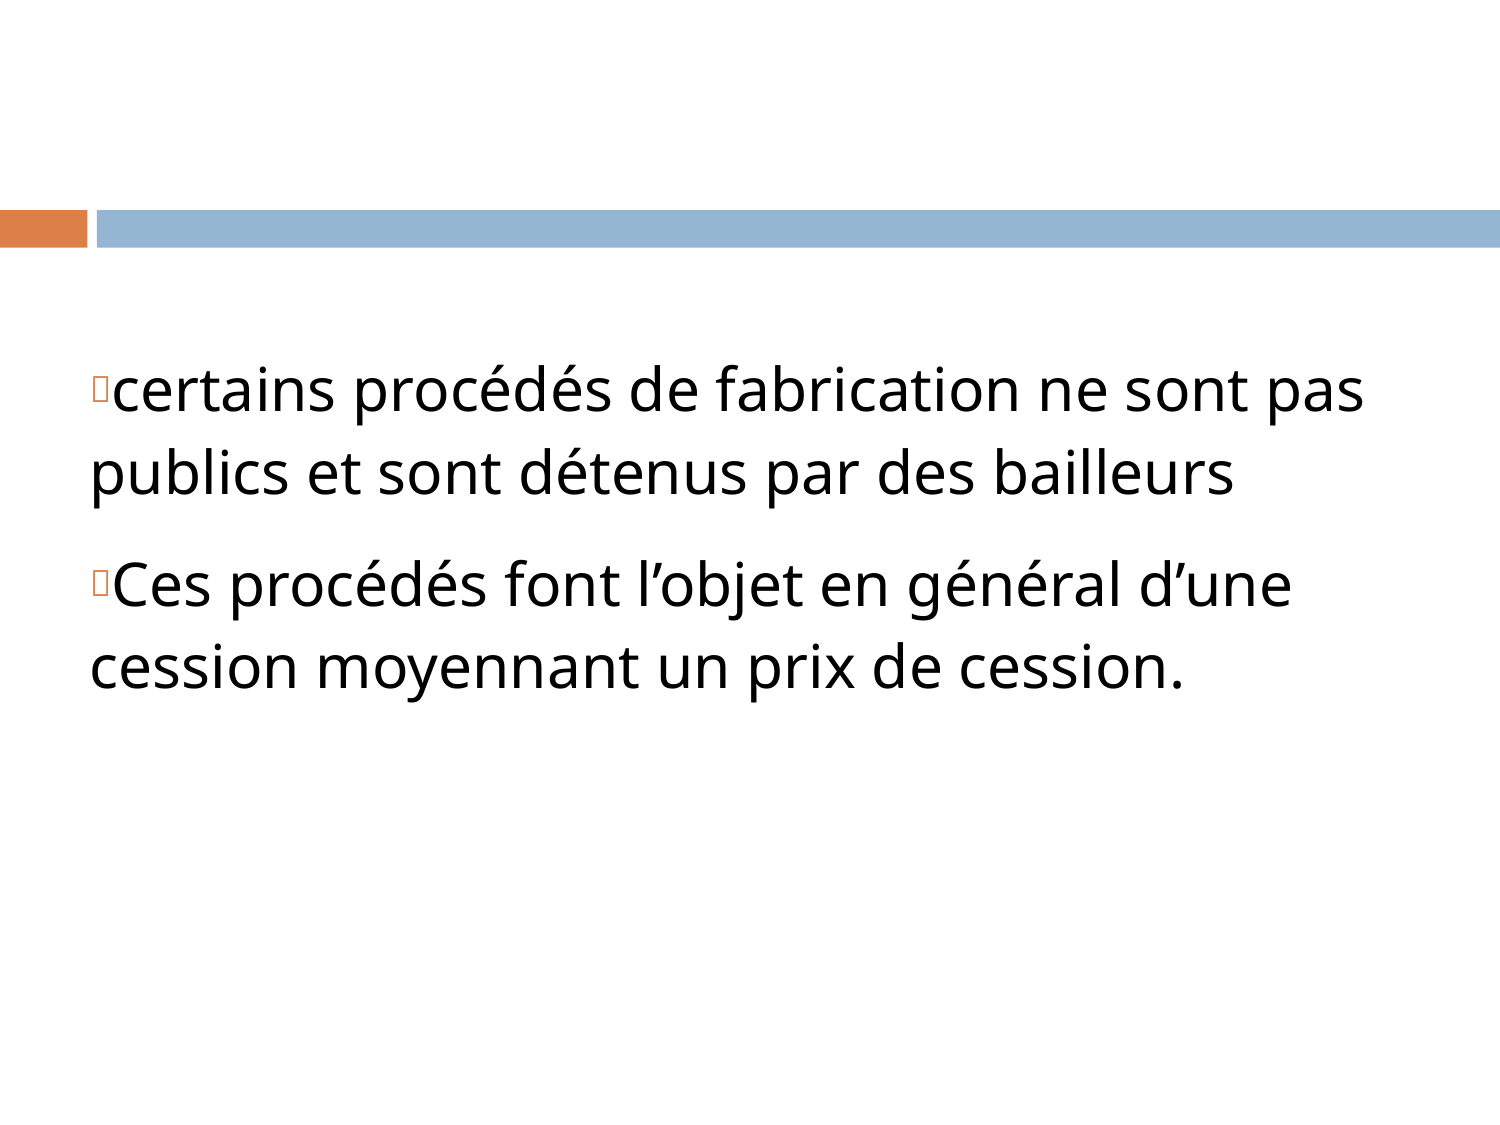

#
certains procédés de fabrication ne sont pas publics et sont détenus par des bailleurs
Ces procédés font l’objet en général d’une cession moyennant un prix de cession.